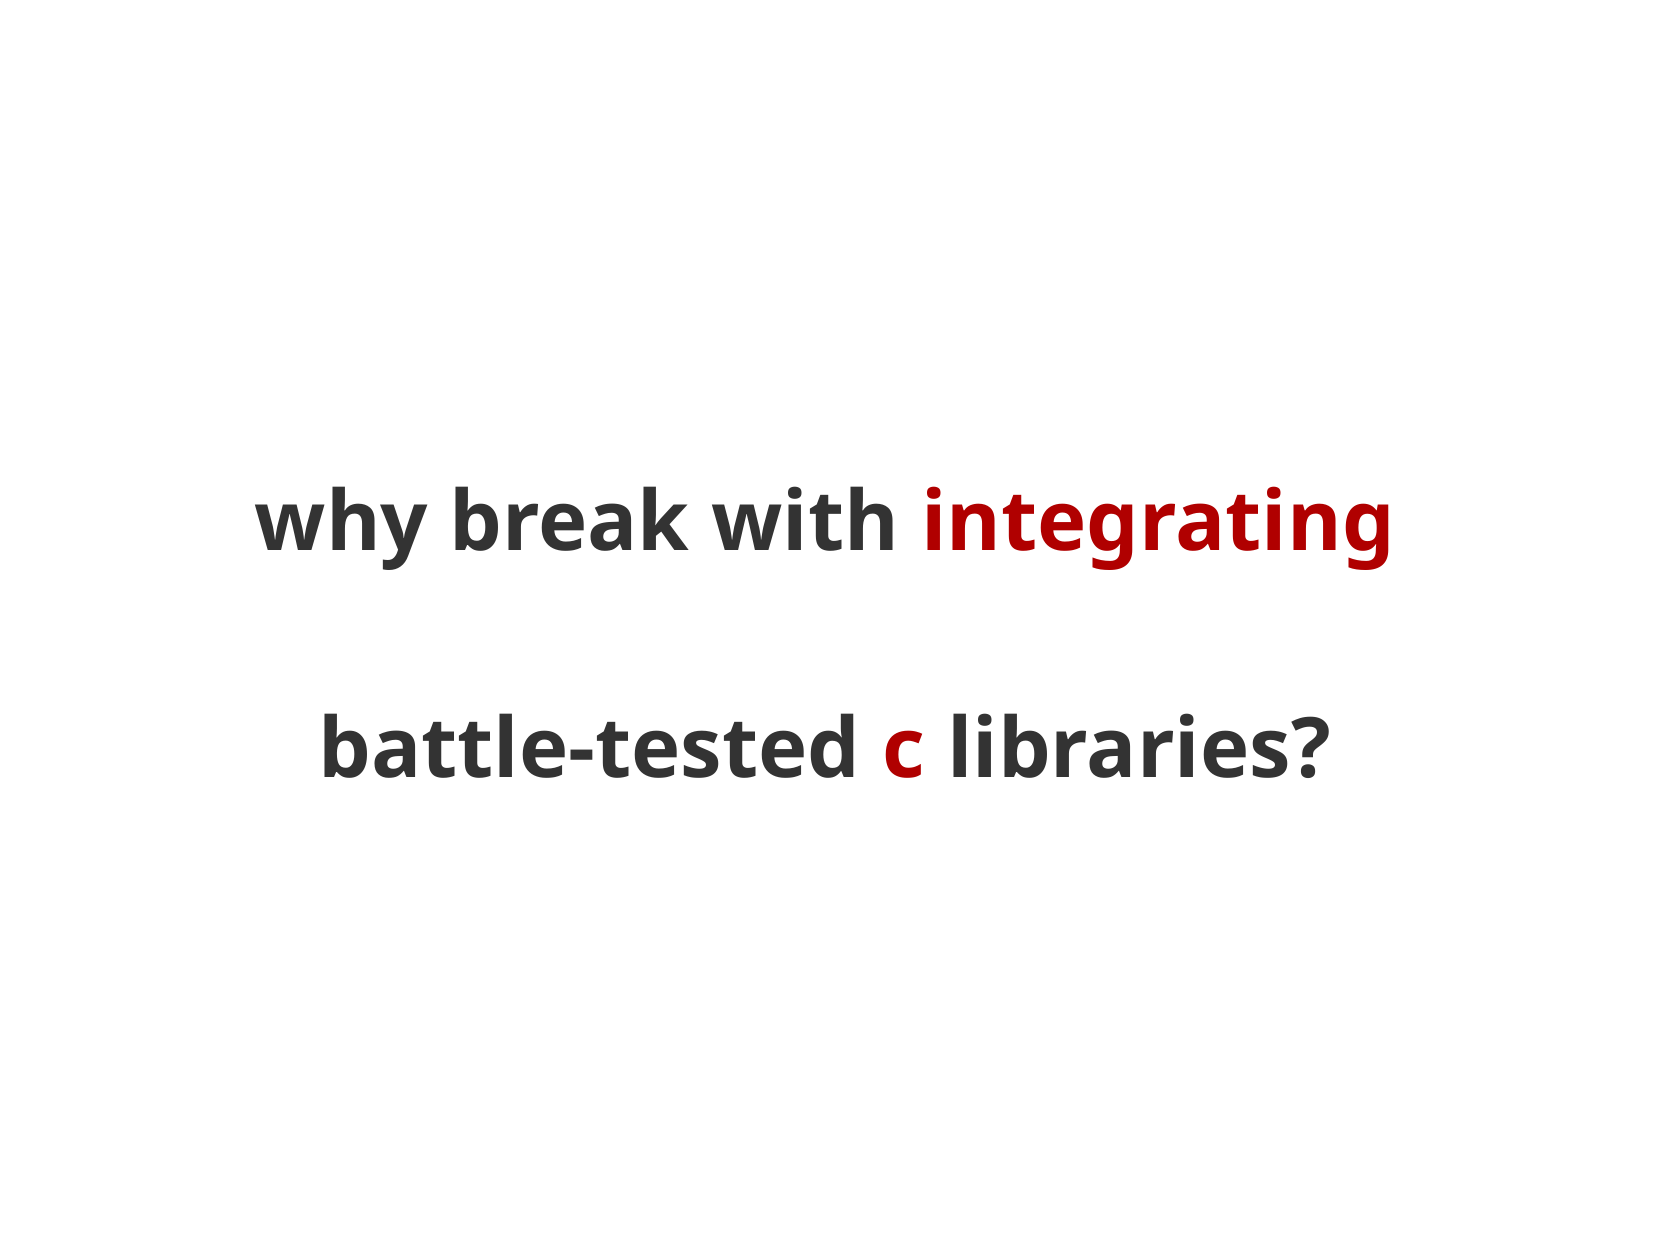

#
why break with integrating
battle-tested c libraries?